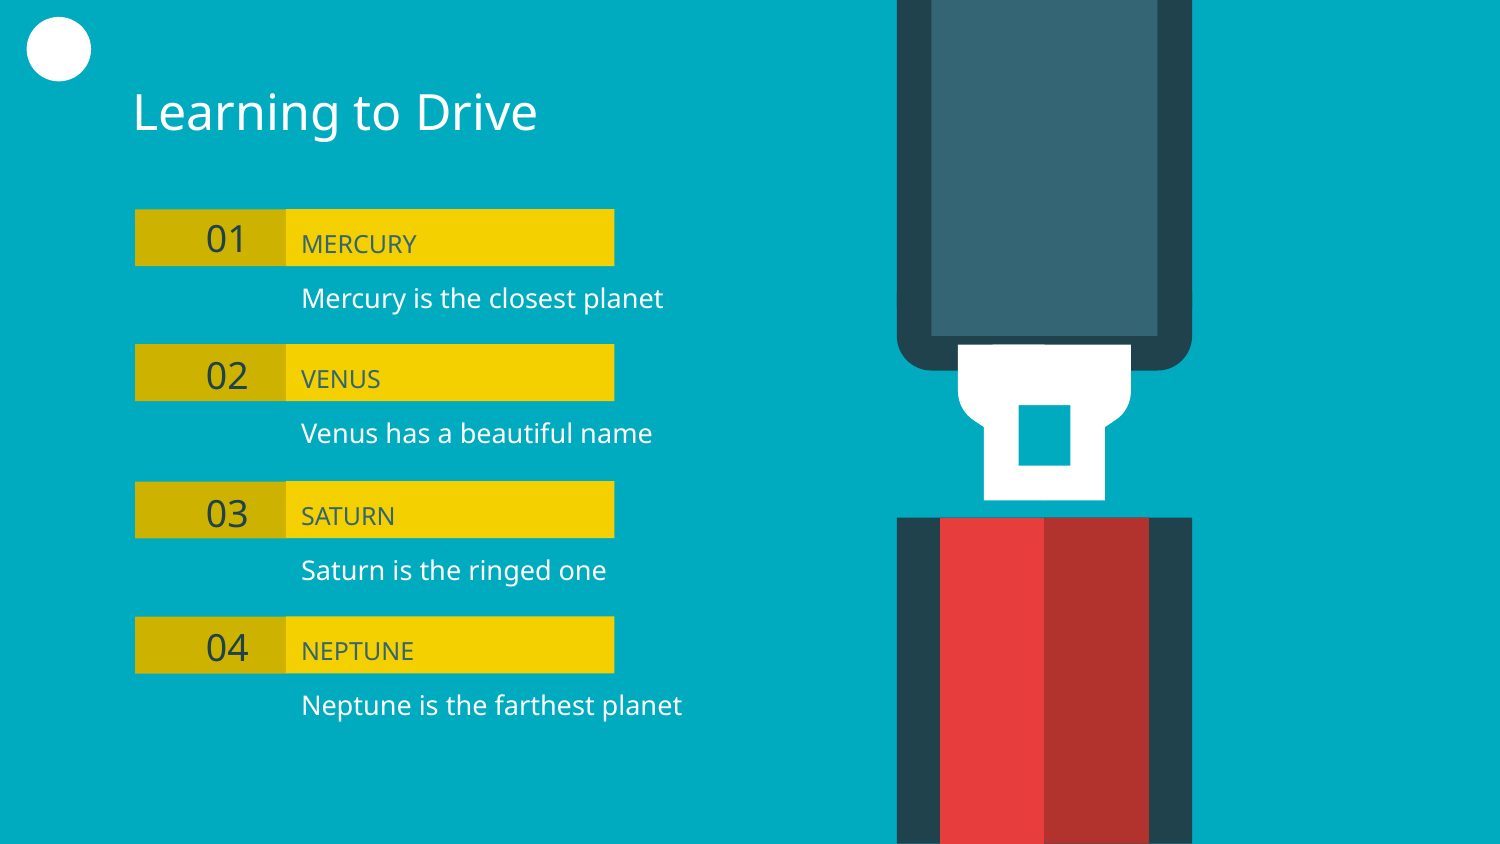

# Learning to Drive
01
MERCURY
Mercury is the closest planet
02
VENUS
Venus has a beautiful name
03
SATURN
Saturn is the ringed one
04
NEPTUNE
Neptune is the farthest planet